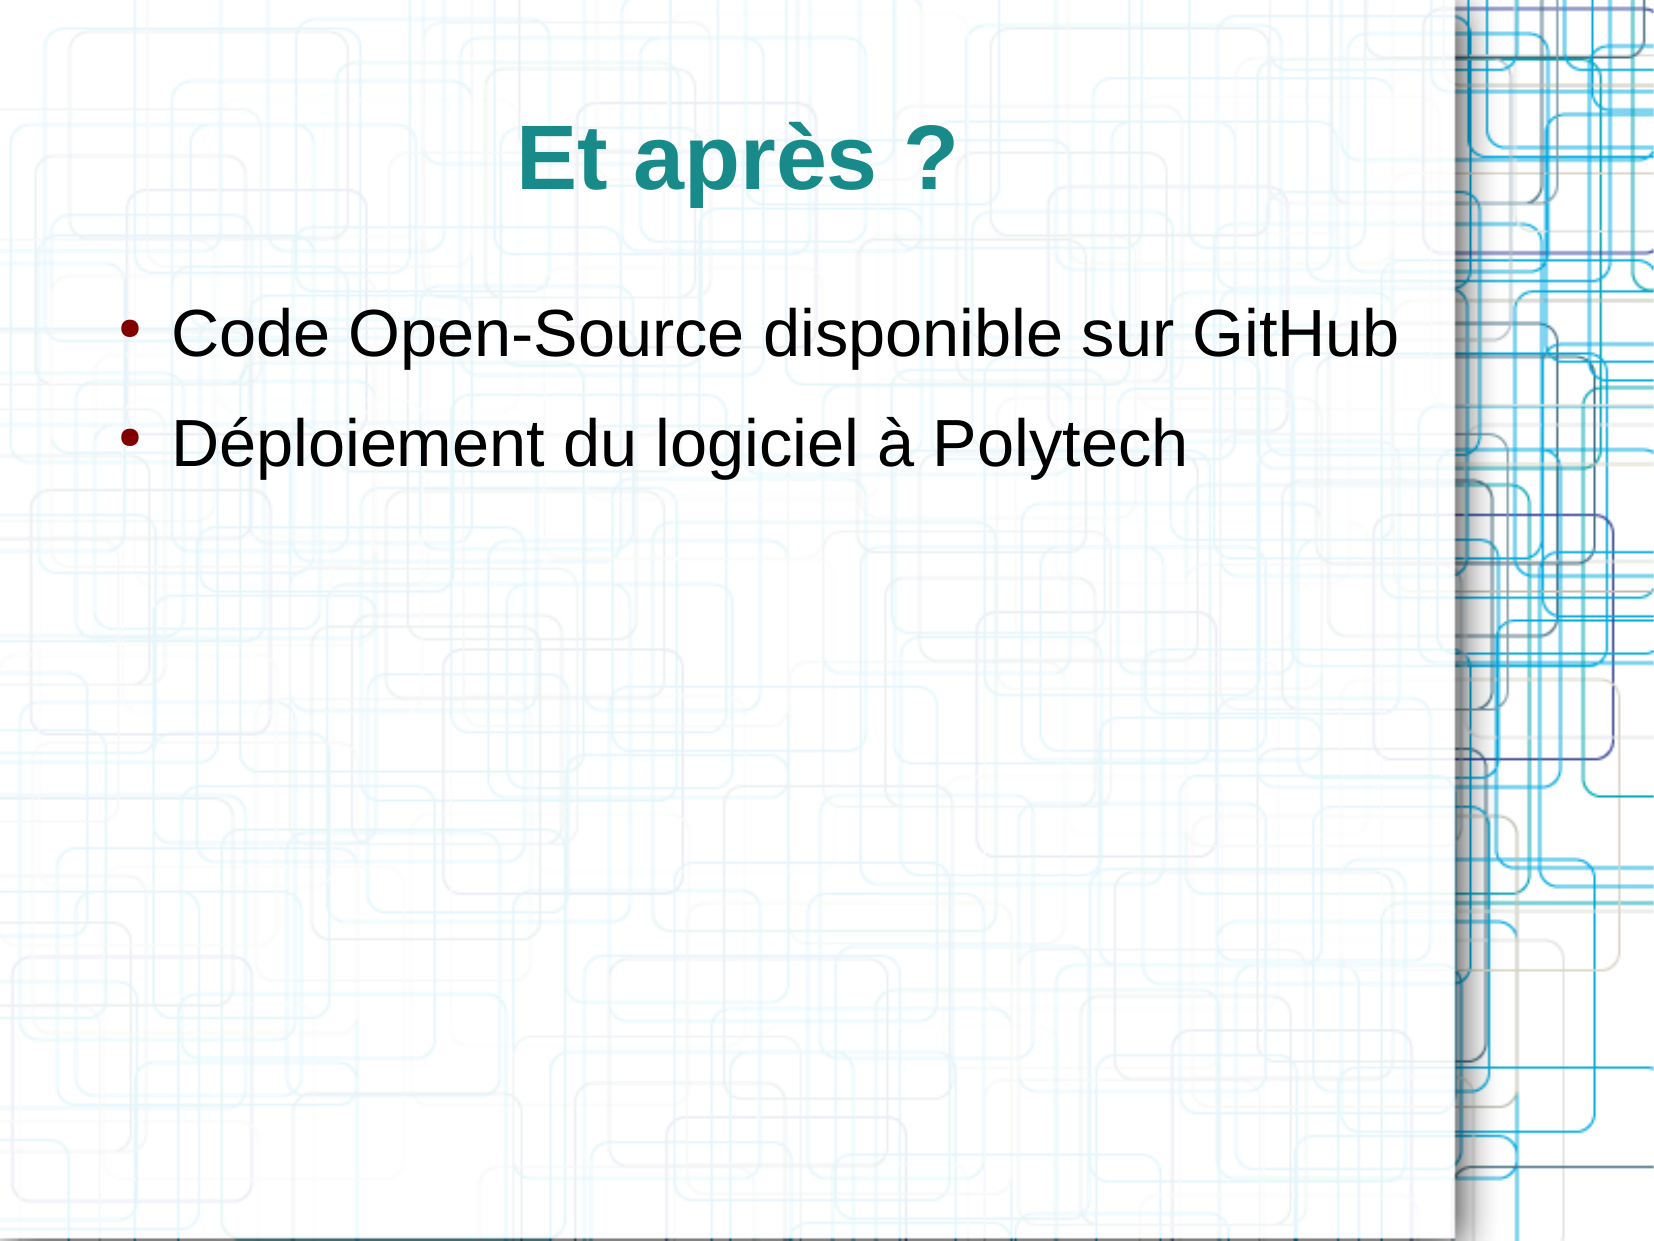

# Et après ?
Code Open-Source disponible sur GitHub
Déploiement du logiciel à Polytech